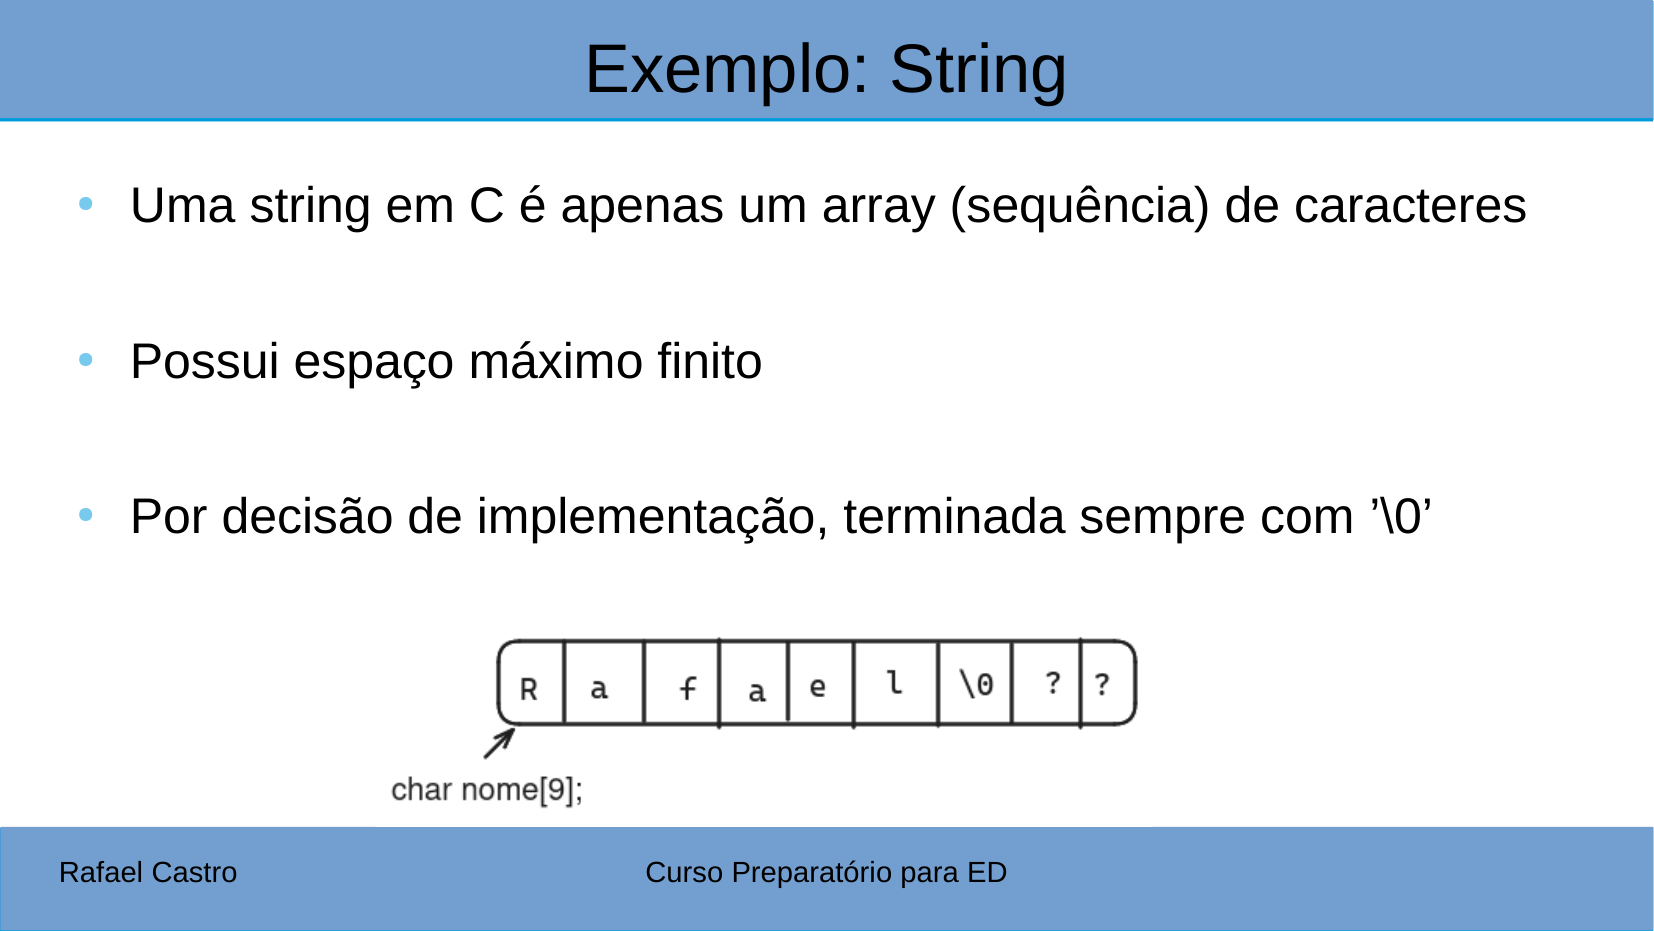

# Exemplo: String
Uma string em C é apenas um array (sequência) de caracteres
Possui espaço máximo finito
Por decisão de implementação, terminada sempre com ’\0’
Curso Preparatório para ED